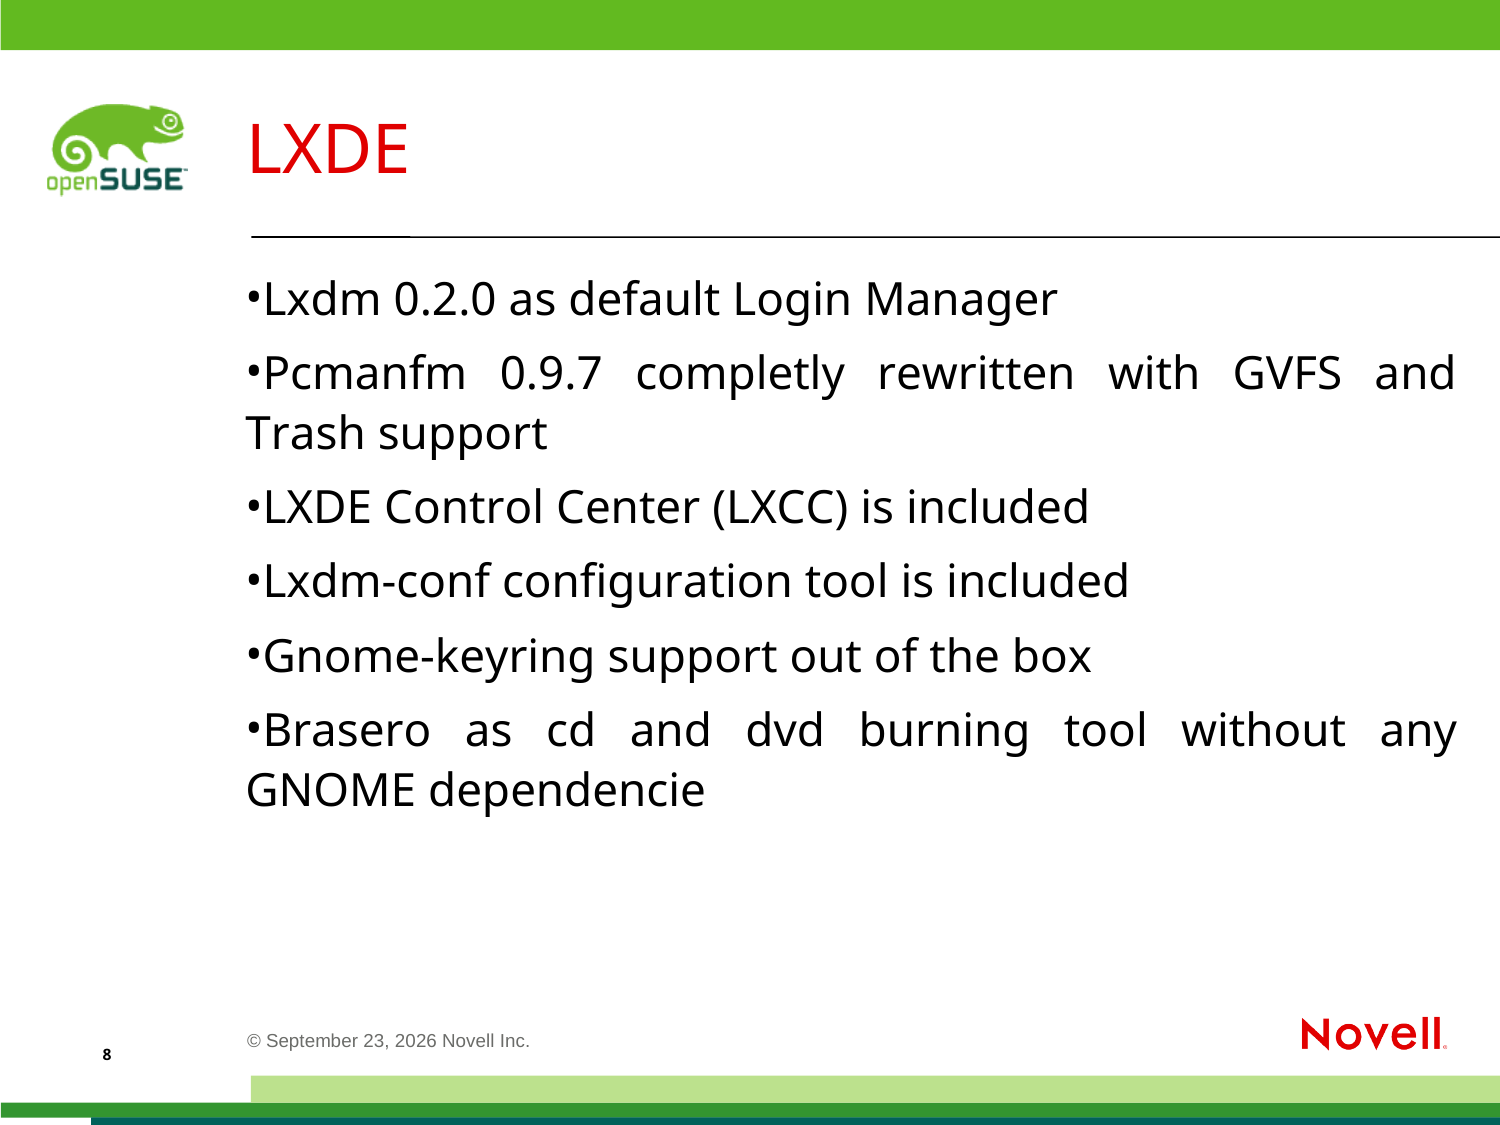

# LXDE
Lxdm 0.2.0 as default Login Manager
Pcmanfm 0.9.7 completly rewritten with GVFS and Trash support
LXDE Control Center (LXCC) is included
Lxdm-conf configuration tool is included
Gnome-keyring support out of the box
Brasero as cd and dvd burning tool without any GNOME dependencie